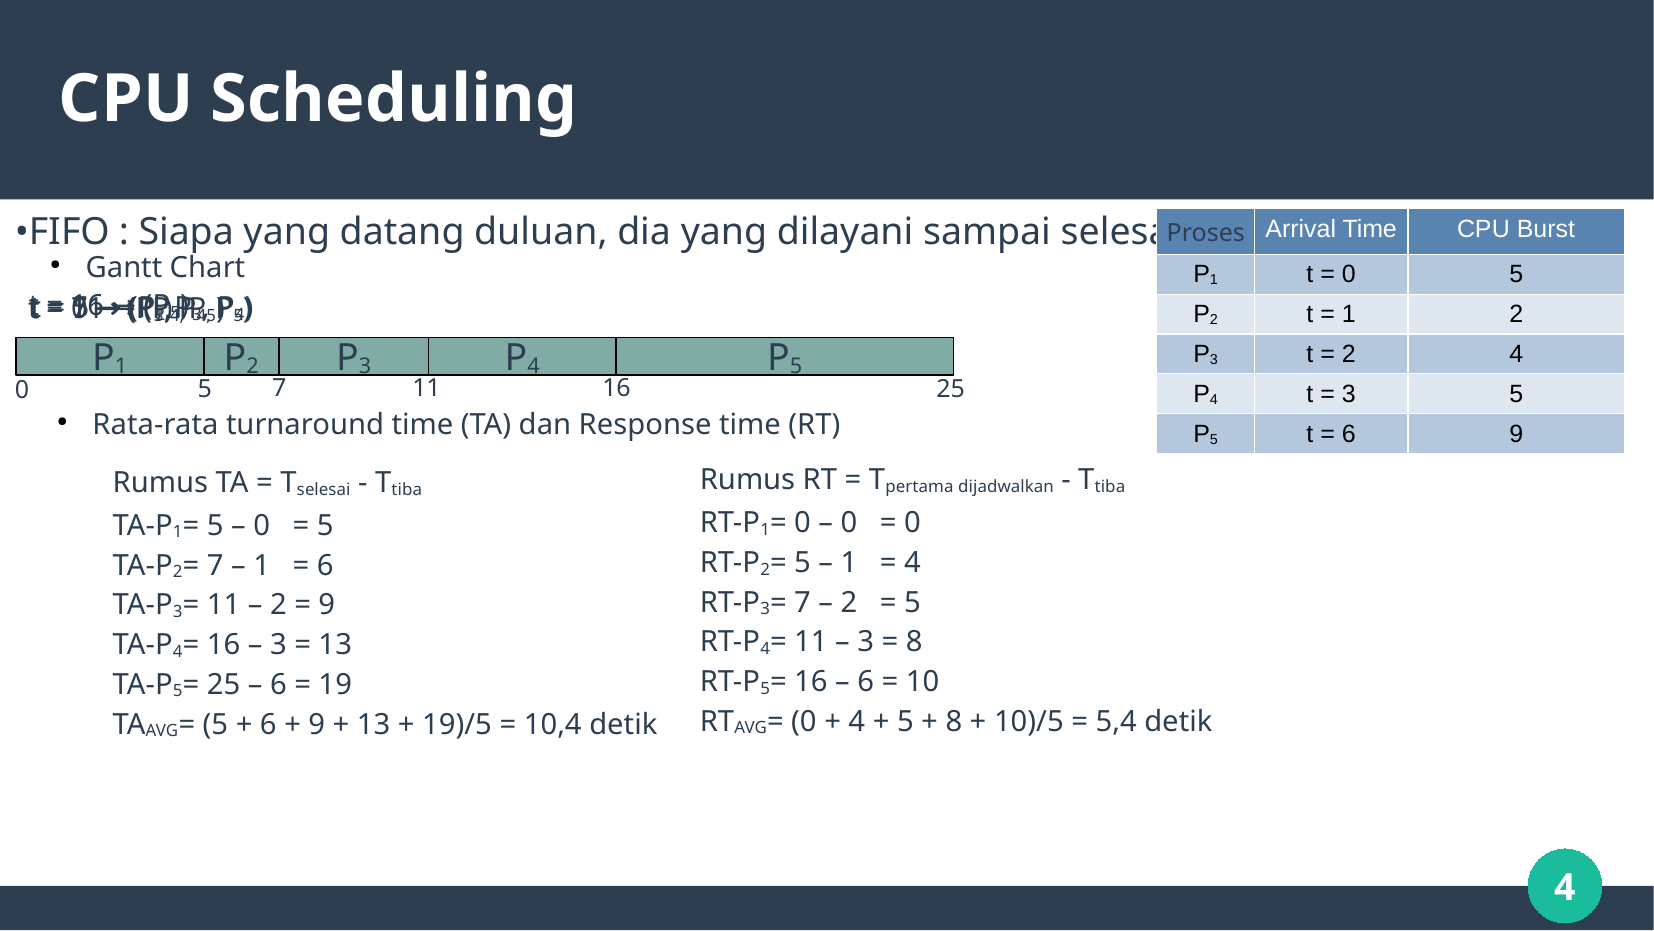

# CPU Scheduling
•FIFO
: Siapa yang datang duluan, dia yang dilayani sampai selesai
| Proses | Arrival Time | CPU Burst |
| --- | --- | --- |
| P1 | t = 0 | 5 |
| P2 | t = 1 | 2 |
| P3 | t = 2 | 4 |
| P4 | t = 3 | 5 |
| P5 | t = 6 | 9 |
Gantt Chart
t = 5 → (P2, P3, P4)
t = 16 → (P5)
t = 11 → (P4, P5)
t = 0 → (P1)
t = 7 → (P3, P4, P5)
P1
P2
P3
P4
P5
7
11
16
5
25
0
Rata-rata turnaround time (TA) dan Response time (RT)
	Rumus RT = Tpertama dijadwalkan - Ttiba
	Rumus TA = Tselesai - Ttiba
	RT-P1= 0 – 0 = 0
	RT-P2= 5 – 1 = 4
	RT-P3= 7 – 2 = 5
	RT-P4= 11 – 3 = 8
	RT-P5= 16 – 6 = 10
	RTAVG= (0 + 4 + 5 + 8 + 10)/5 = 5,4 detik
	TA-P1= 5 – 0 = 5
	TA-P2= 7 – 1 = 6
	TA-P3= 11 – 2 = 9
	TA-P4= 16 – 3 = 13
	TA-P5= 25 – 6 = 19
	TAAVG= (5 + 6 + 9 + 13 + 19)/5 = 10,4 detik
4